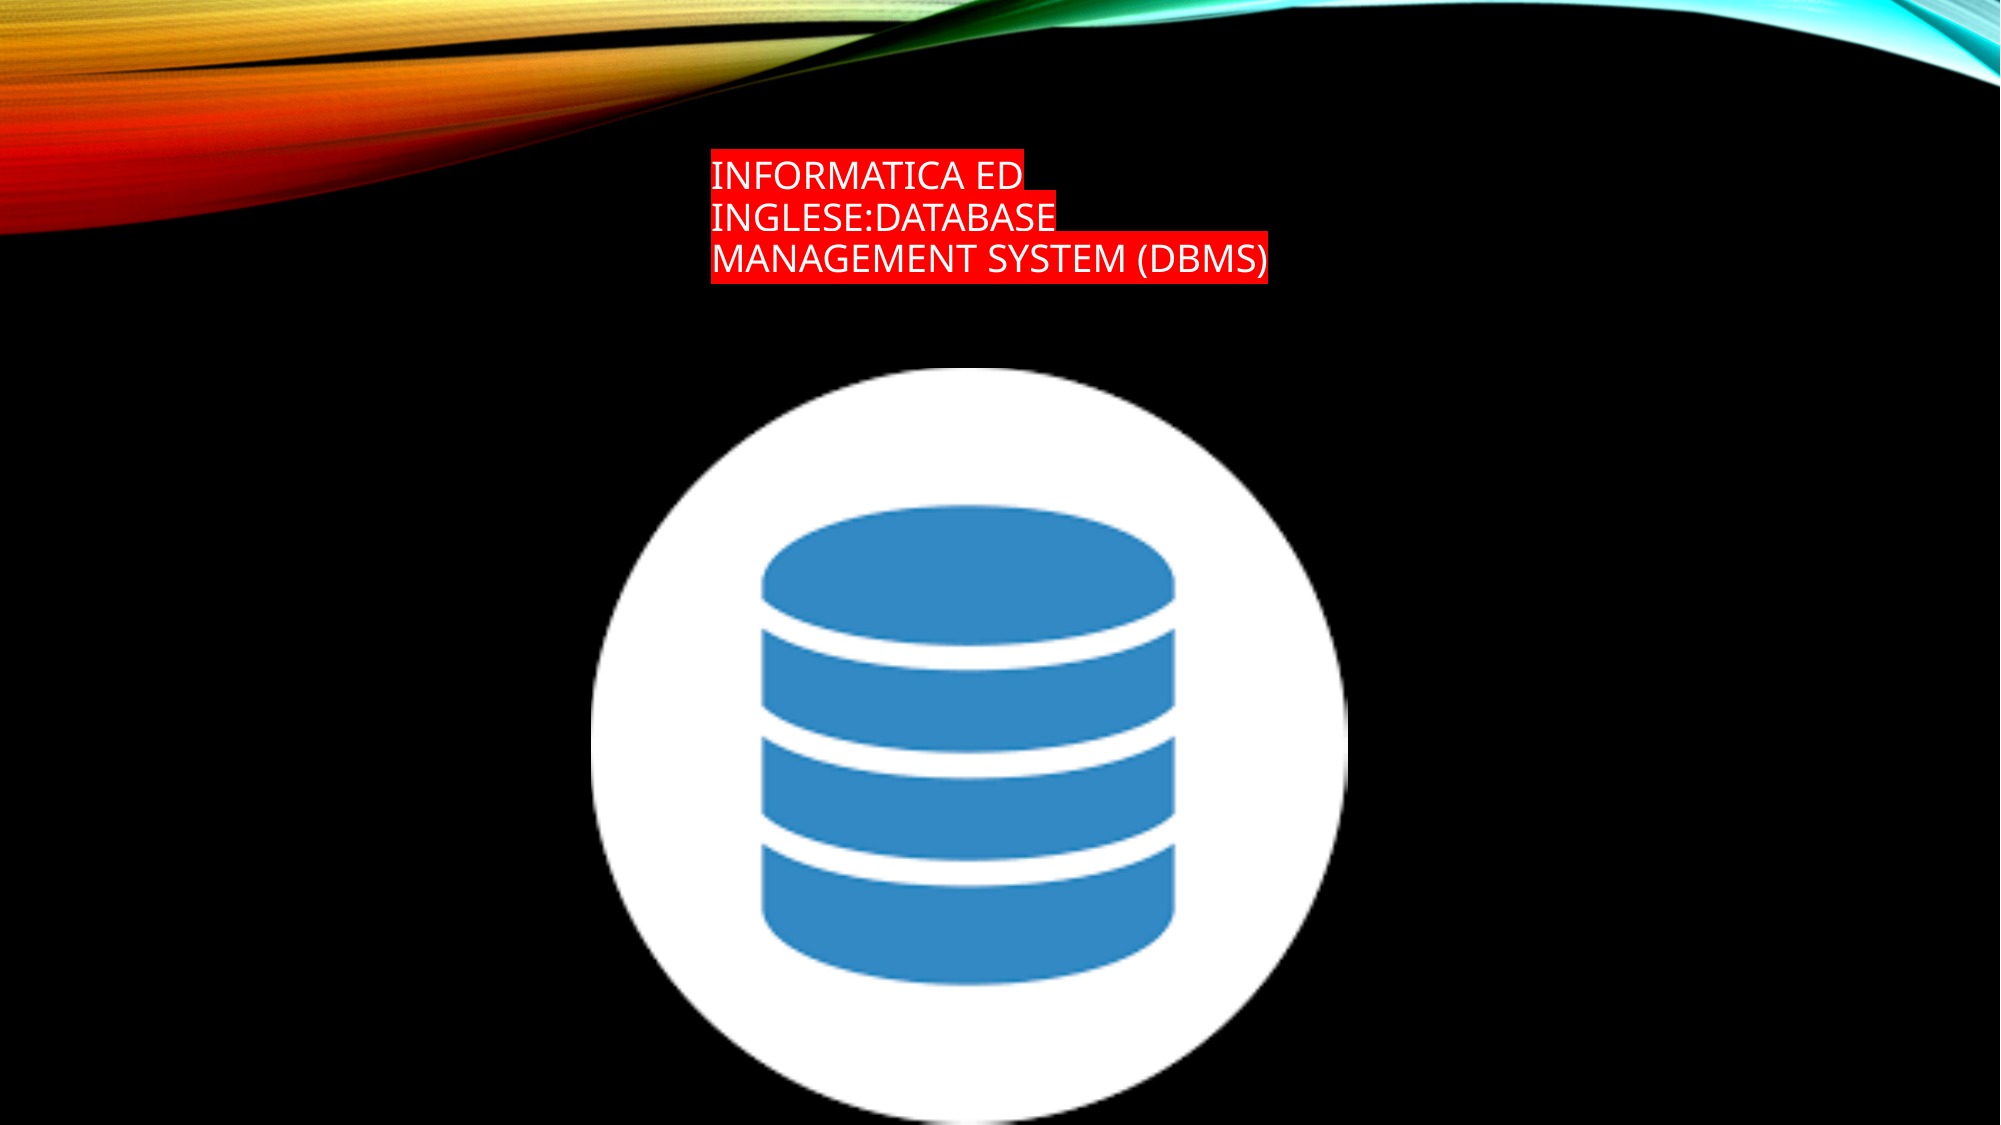

# INFORMATICA ED INGLESE:DATABASE MANAGEMENT SYSTEM (DBMS)